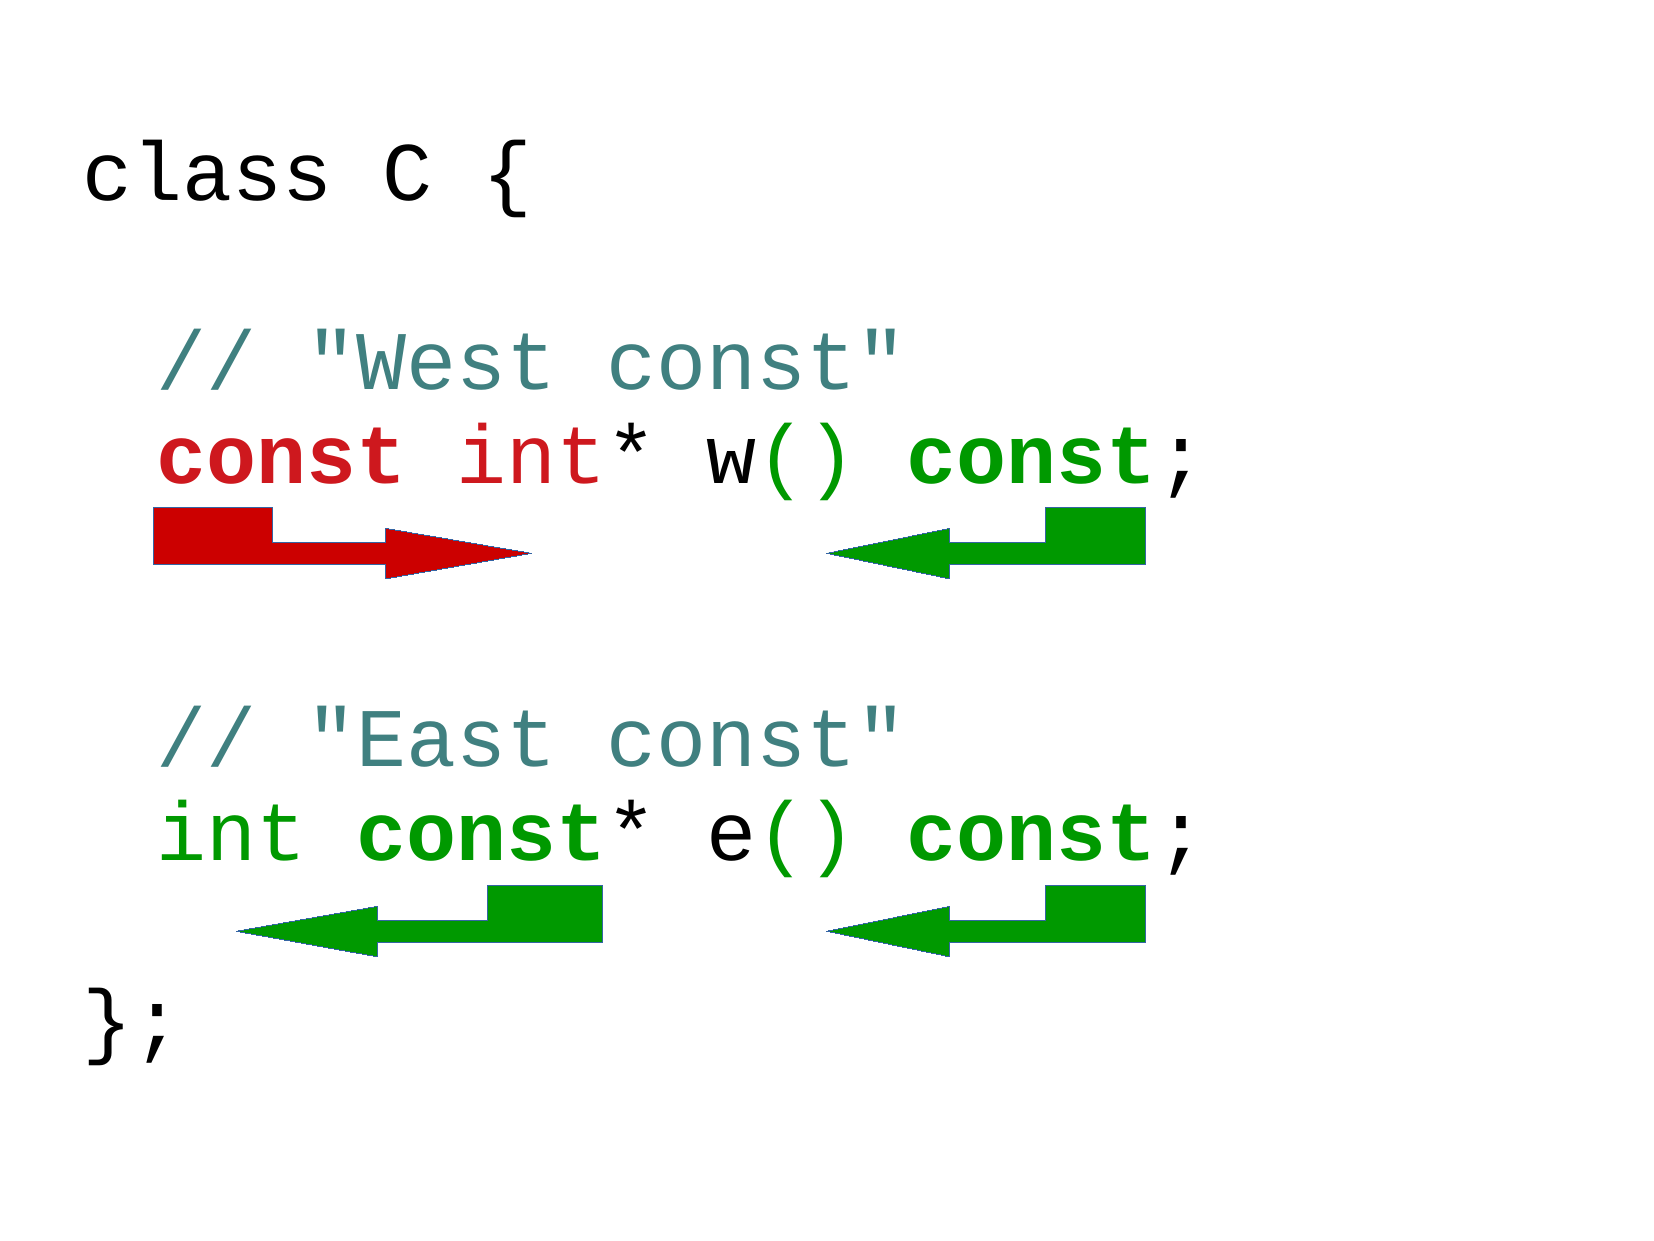

# class C {
	// "West const"
	const int* w() const;
	// "East const"
	int const* e() const;
};